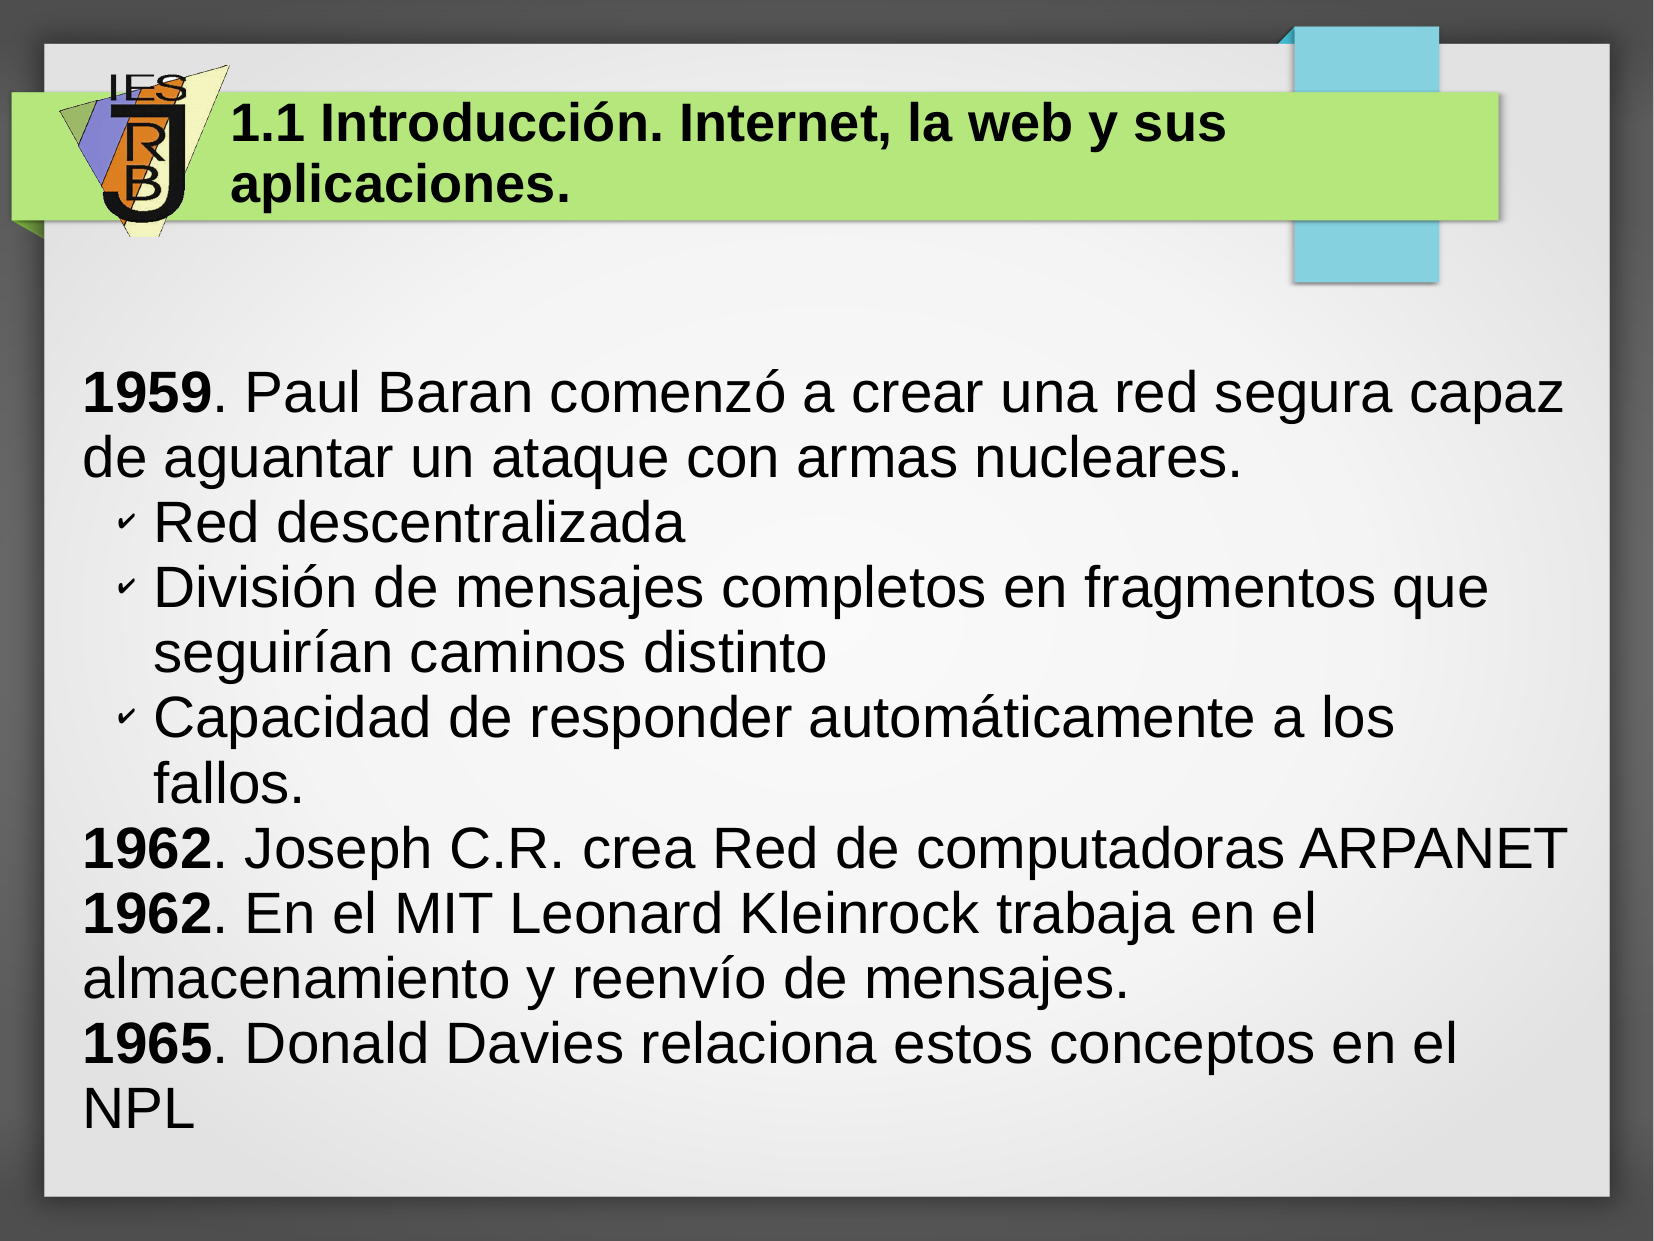

# 1.1 Introducción. Internet, la web y sus 					aplicaciones.
1959. Paul Baran comenzó a crear una red segura capaz de aguantar un ataque con armas nucleares.
Red descentralizada
División de mensajes completos en fragmentos que seguirían caminos distinto
Capacidad de responder automáticamente a los fallos.
1962. Joseph C.R. crea Red de computadoras ARPANET
1962. En el MIT Leonard Kleinrock trabaja en el almacenamiento y reenvío de mensajes.
1965. Donald Davies relaciona estos conceptos en el NPL